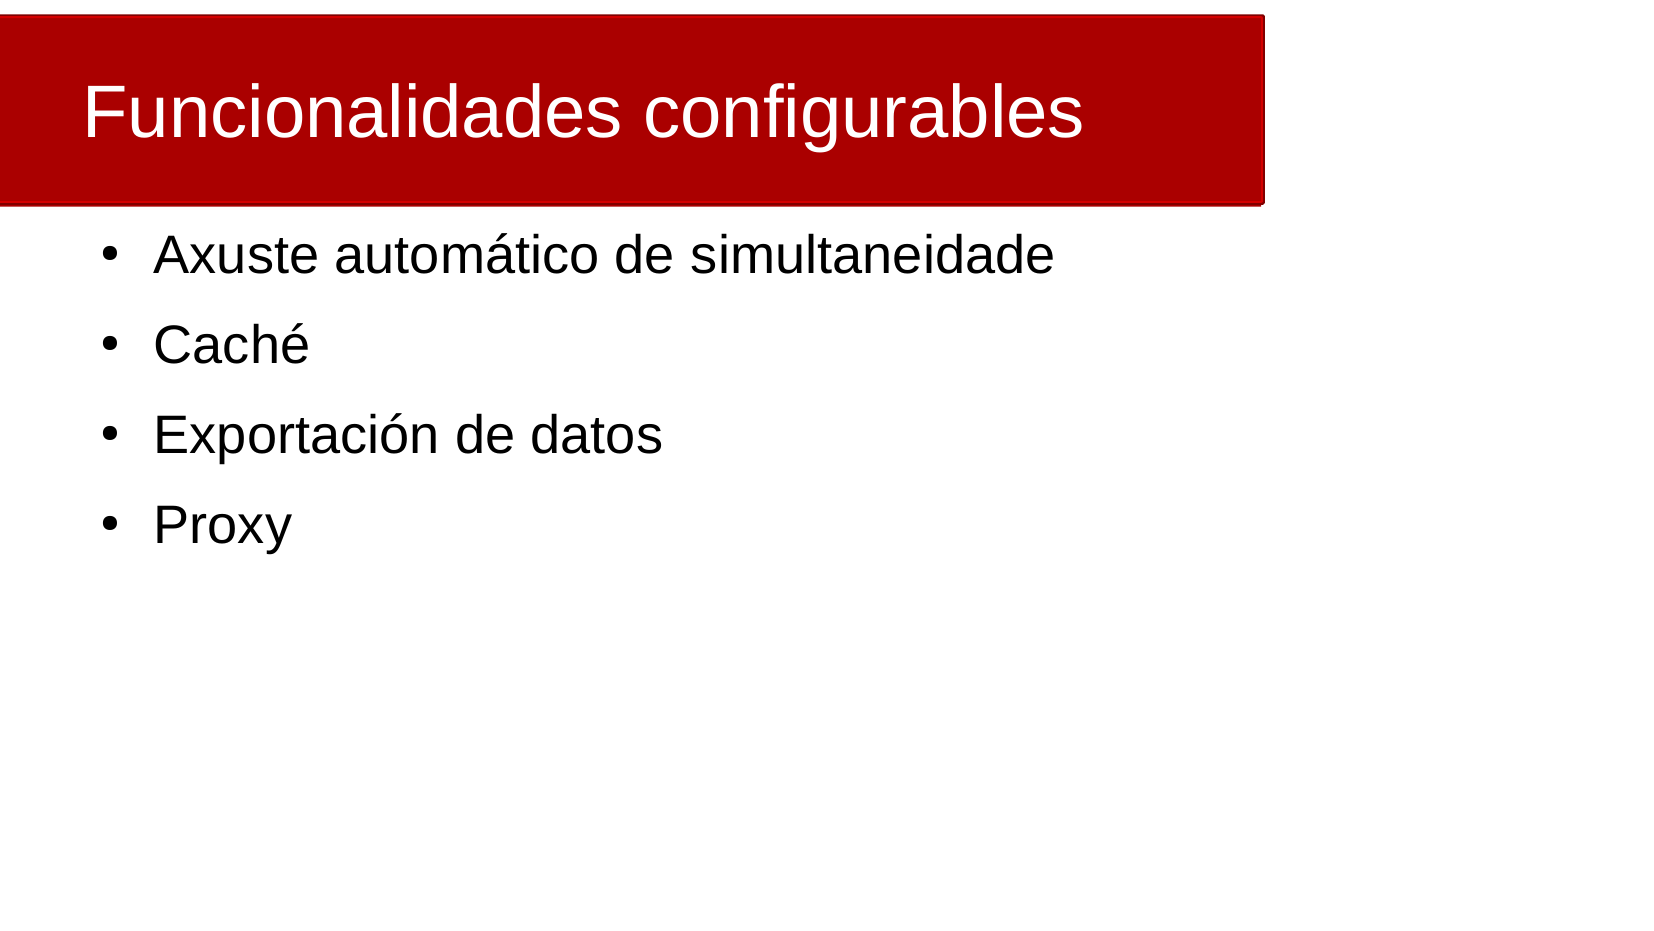

# Funcionalidades configurables
Axuste automático de simultaneidade
Caché
Exportación de datos
Proxy